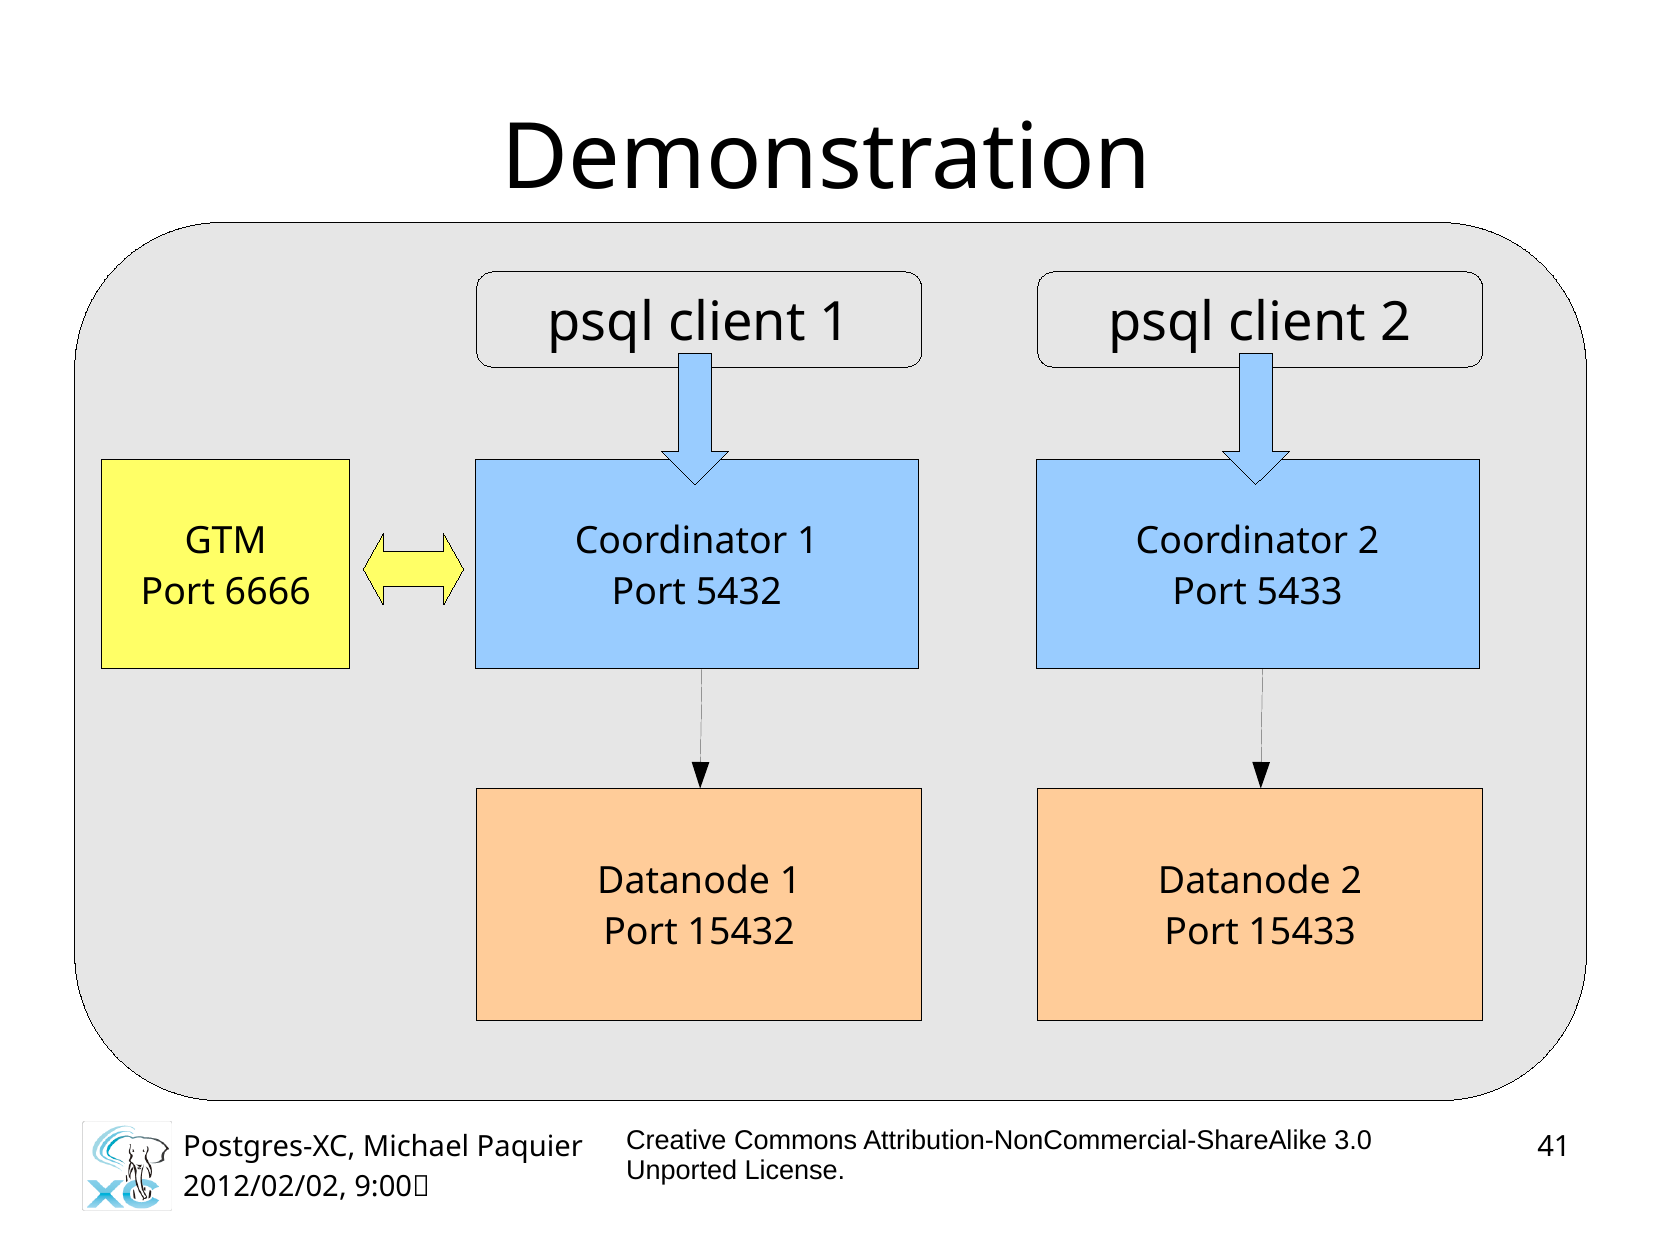

# Demonstration
psql client 1
psql client 2
GTM
Port 6666
Coordinator 1
Port 5432
Coordinator 2
Port 5433
Datanode 1
Port 15432
Datanode 2
Port 15433
41